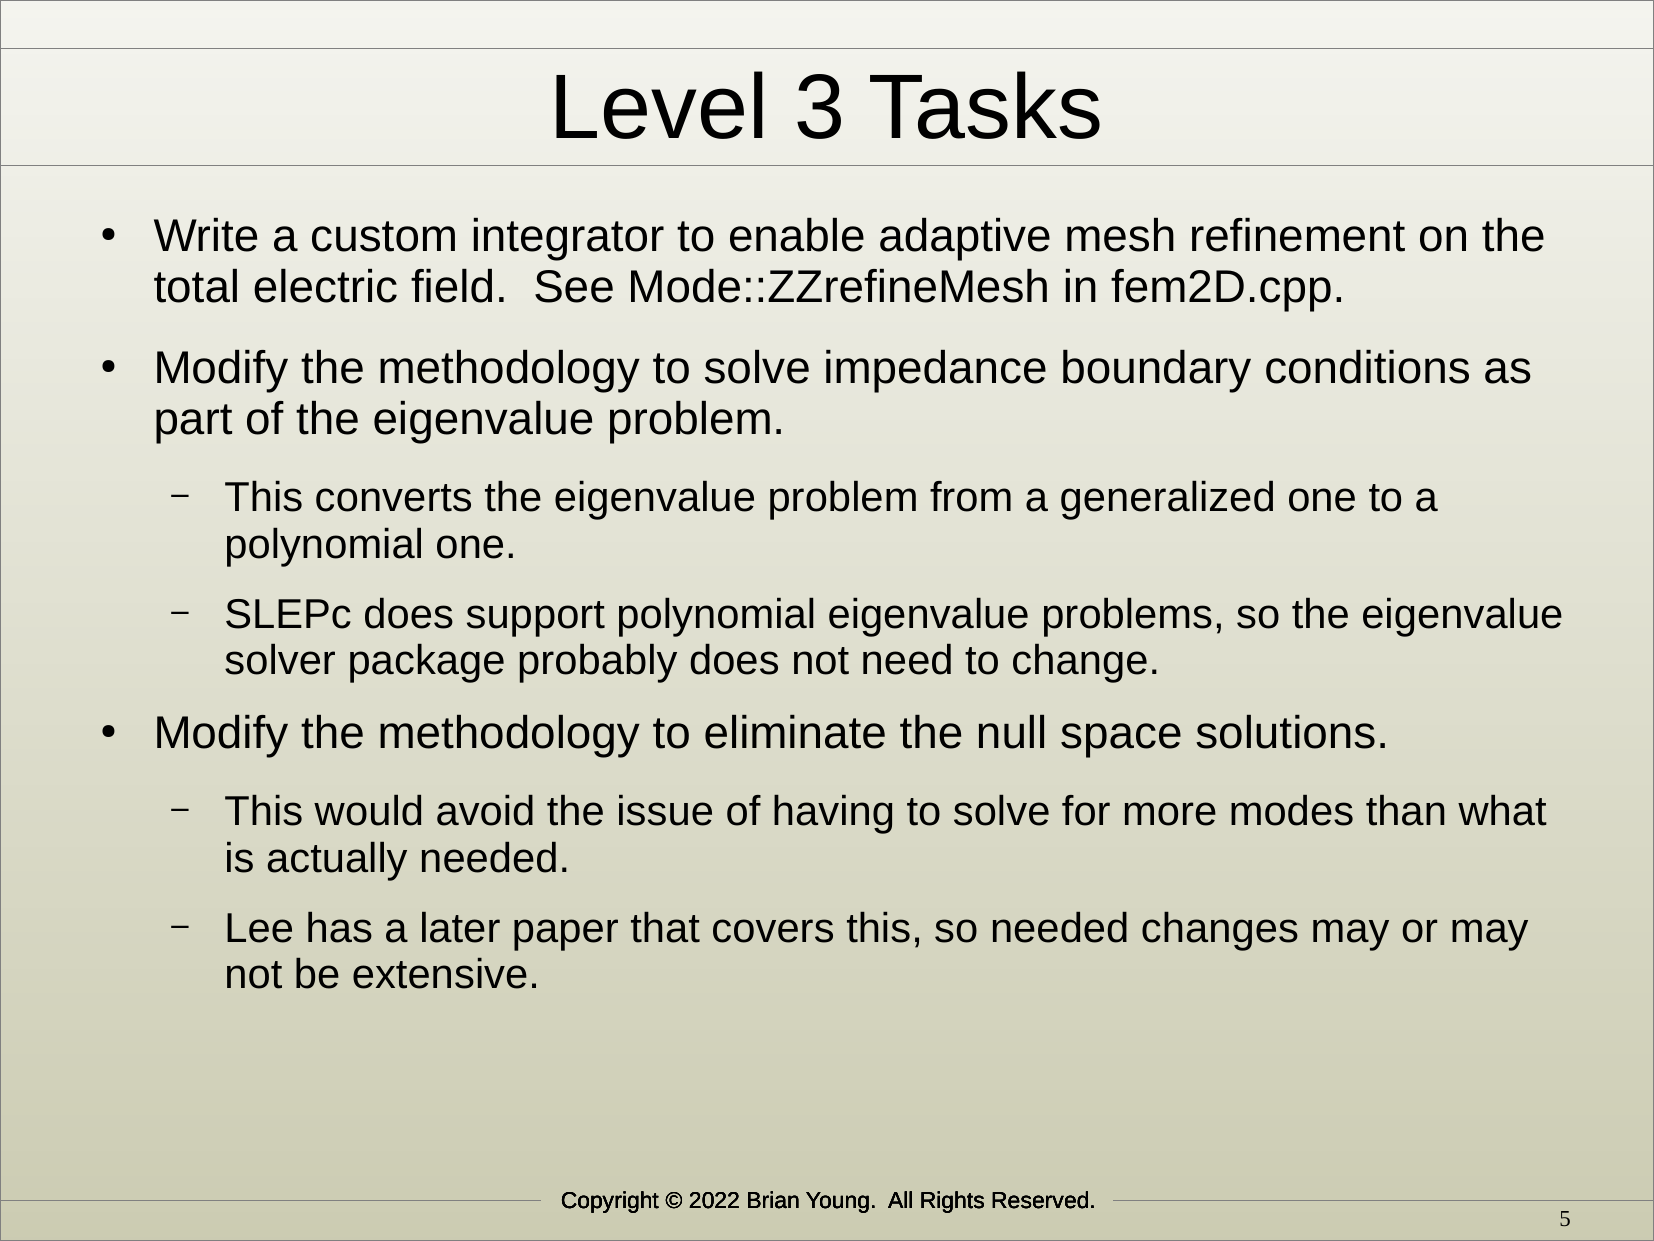

# Level 3 Tasks
Write a custom integrator to enable adaptive mesh refinement on the total electric field. See Mode::ZZrefineMesh in fem2D.cpp.
Modify the methodology to solve impedance boundary conditions as part of the eigenvalue problem.
This converts the eigenvalue problem from a generalized one to a polynomial one.
SLEPc does support polynomial eigenvalue problems, so the eigenvalue solver package probably does not need to change.
Modify the methodology to eliminate the null space solutions.
This would avoid the issue of having to solve for more modes than what is actually needed.
Lee has a later paper that covers this, so needed changes may or may not be extensive.
5